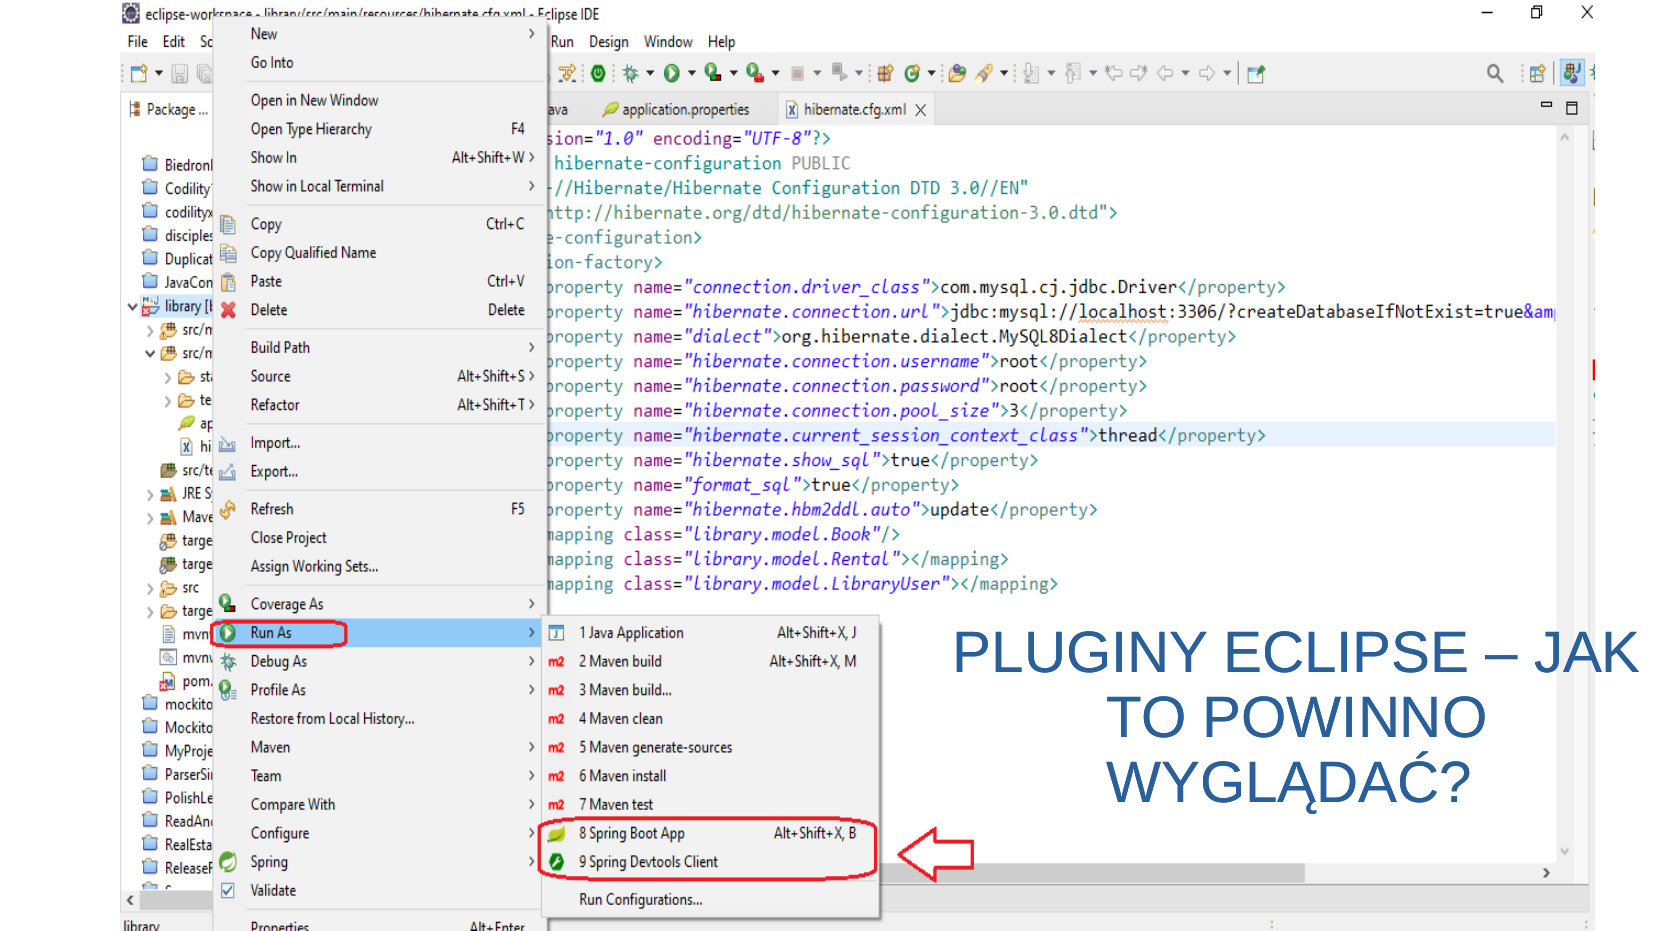

# PLUGINY ECLIPSE – JAK TO POWINNO WYGLĄDAĆ?
PLUGINY ECLIPSE – JAK TO POWINNO WYGLĄDAĆ?